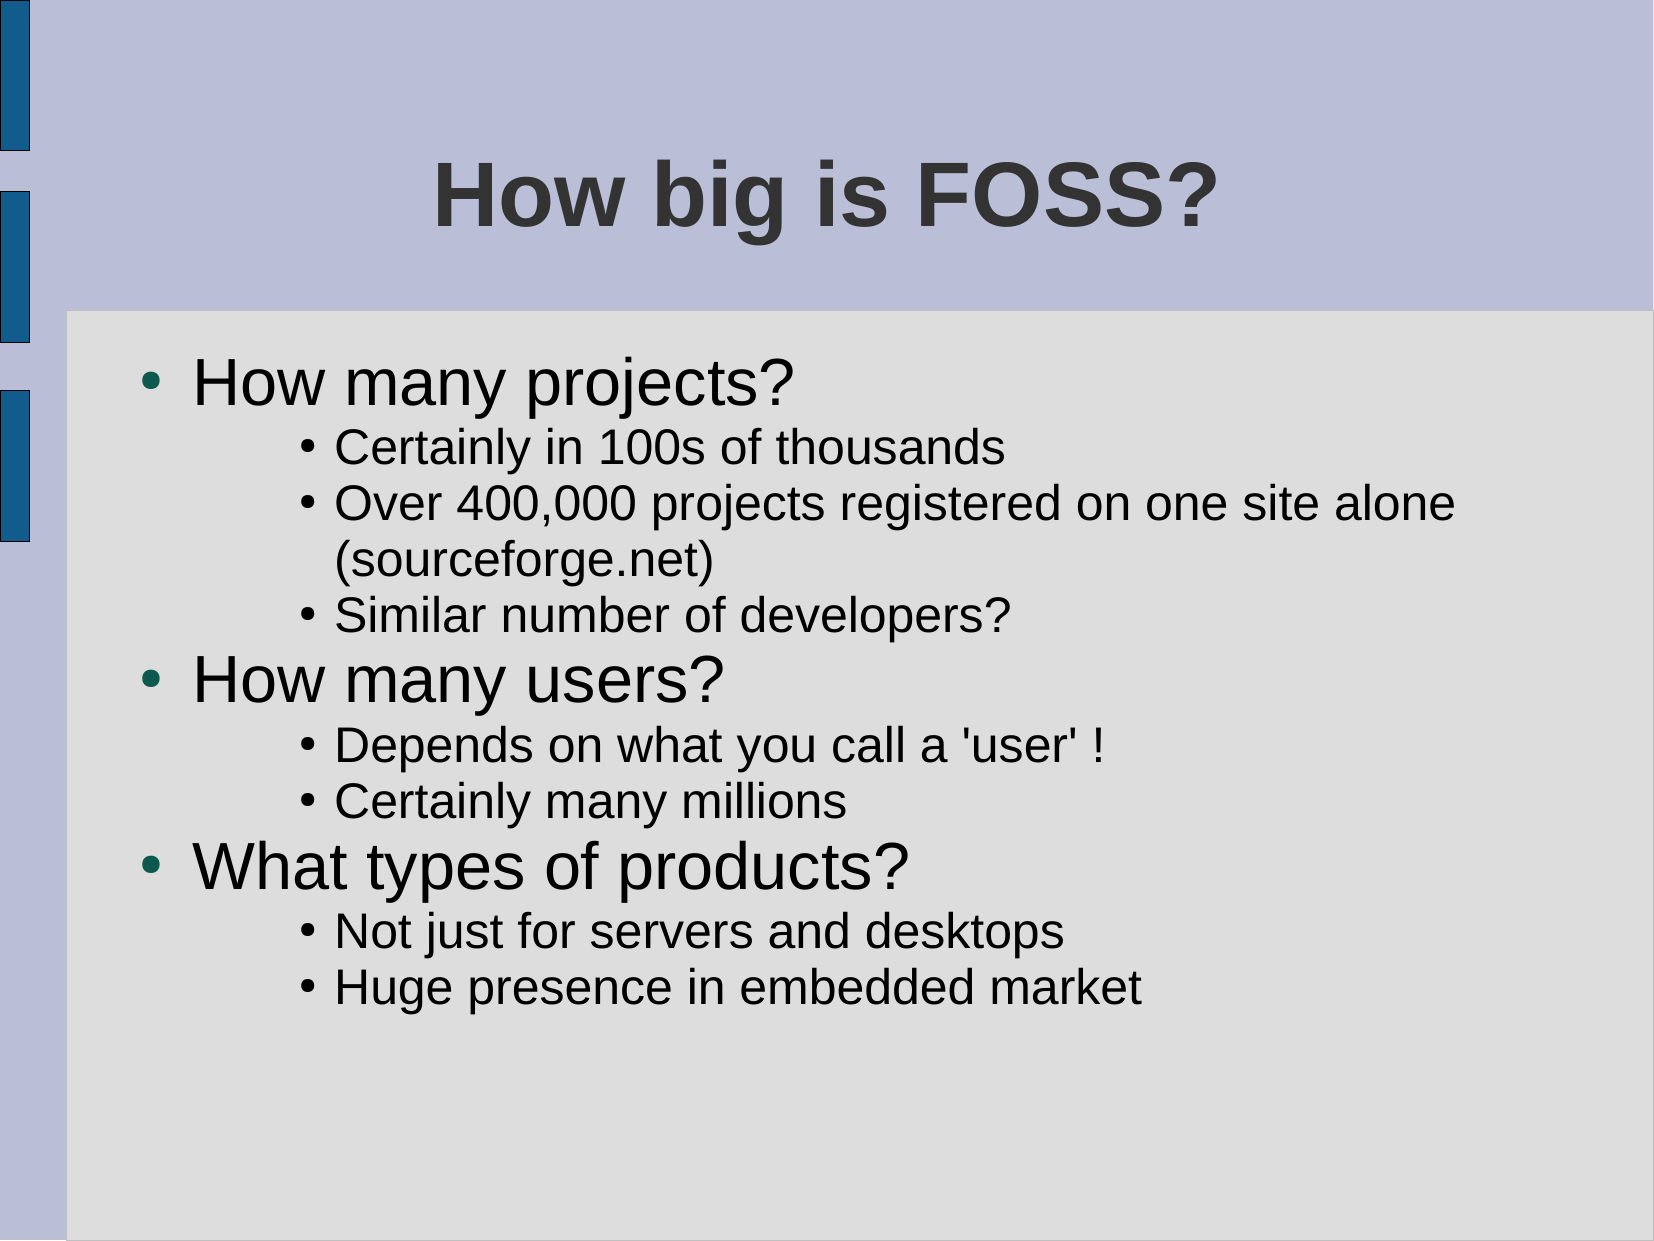

# How big is FOSS?
How many projects?
Certainly in 100s of thousands
Over 400,000 projects registered on one site alone (sourceforge.net)
Similar number of developers?
How many users?
Depends on what you call a 'user' !
Certainly many millions
What types of products?
Not just for servers and desktops
Huge presence in embedded market